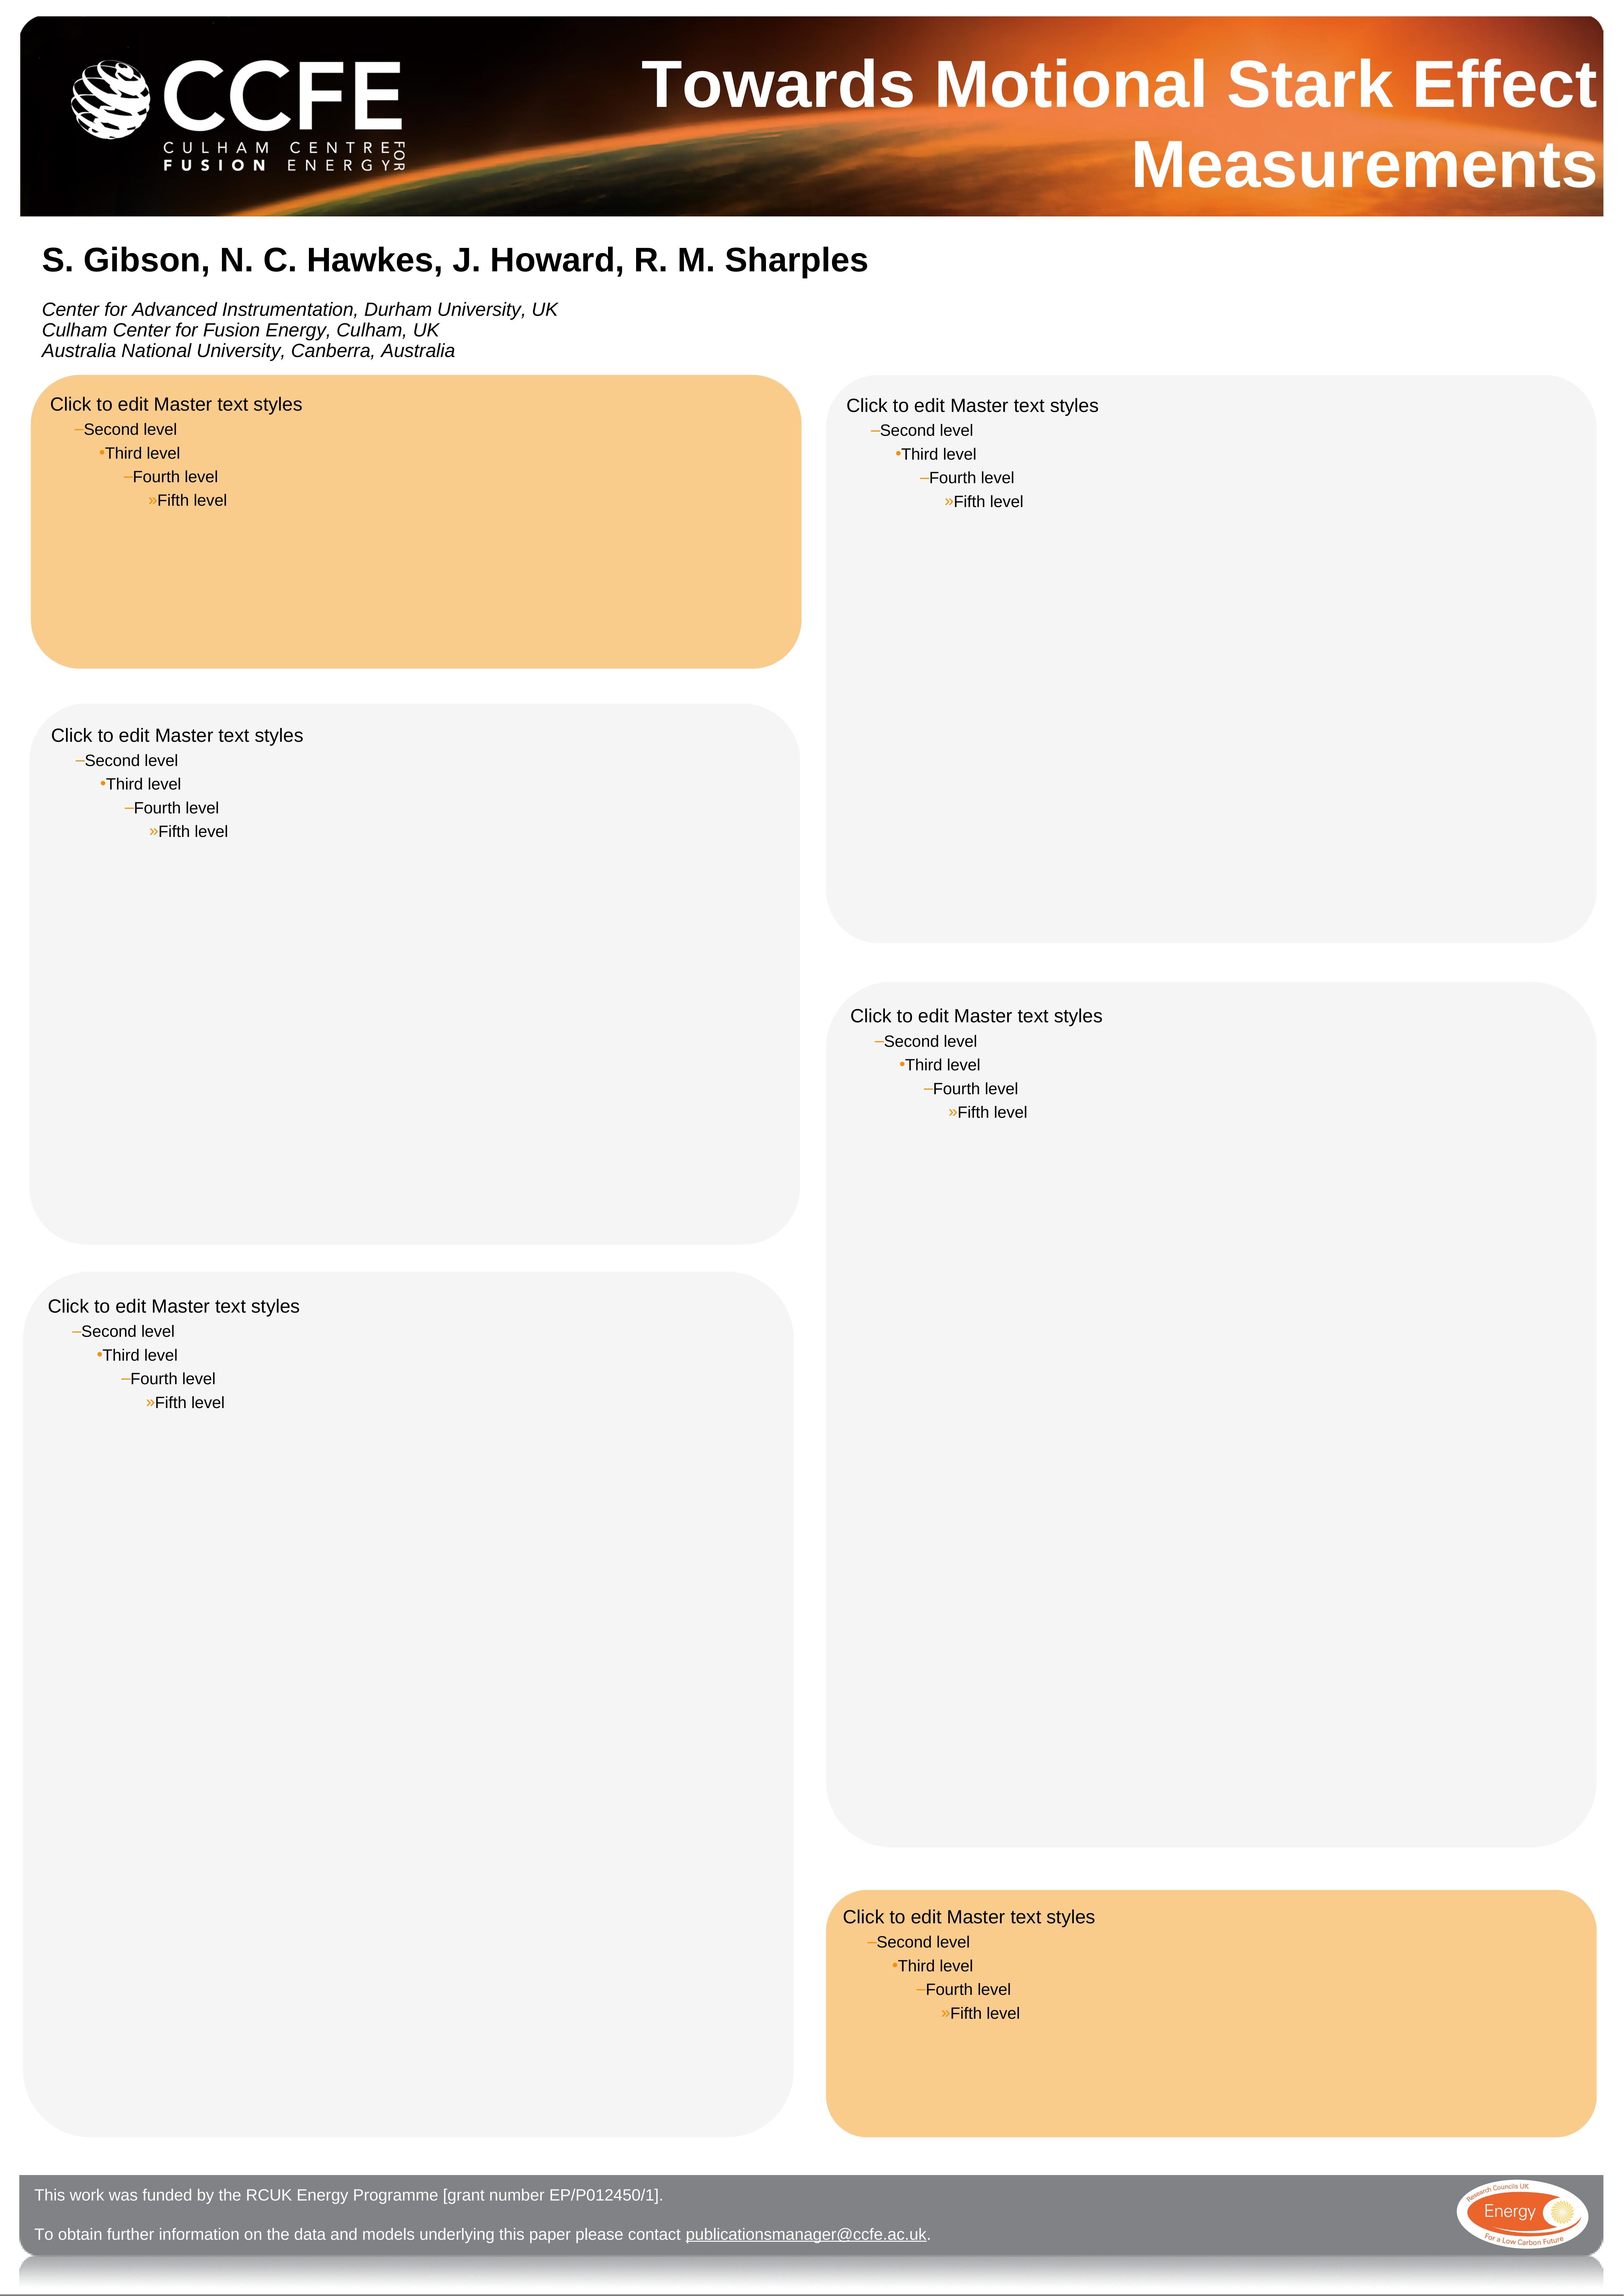

# Towards Motional Stark Effect Measurements
S. Gibson, N. C. Hawkes, J. Howard, R. M. Sharples
Center for Advanced Instrumentation, Durham University, UK
Culham Center for Fusion Energy, Culham, UK
Australia National University, Canberra, Australia
Click to edit Master text styles
Second level
Third level
Fourth level
Fifth level
Click to edit Master text styles
Second level
Third level
Fourth level
Fifth level
Click to edit Master text styles
Second level
Third level
Fourth level
Fifth level
Click to edit Master text styles
Second level
Third level
Fourth level
Fifth level
Click to edit Master text styles
Second level
Third level
Fourth level
Fifth level
Click to edit Master text styles
Second level
Third level
Fourth level
Fifth level